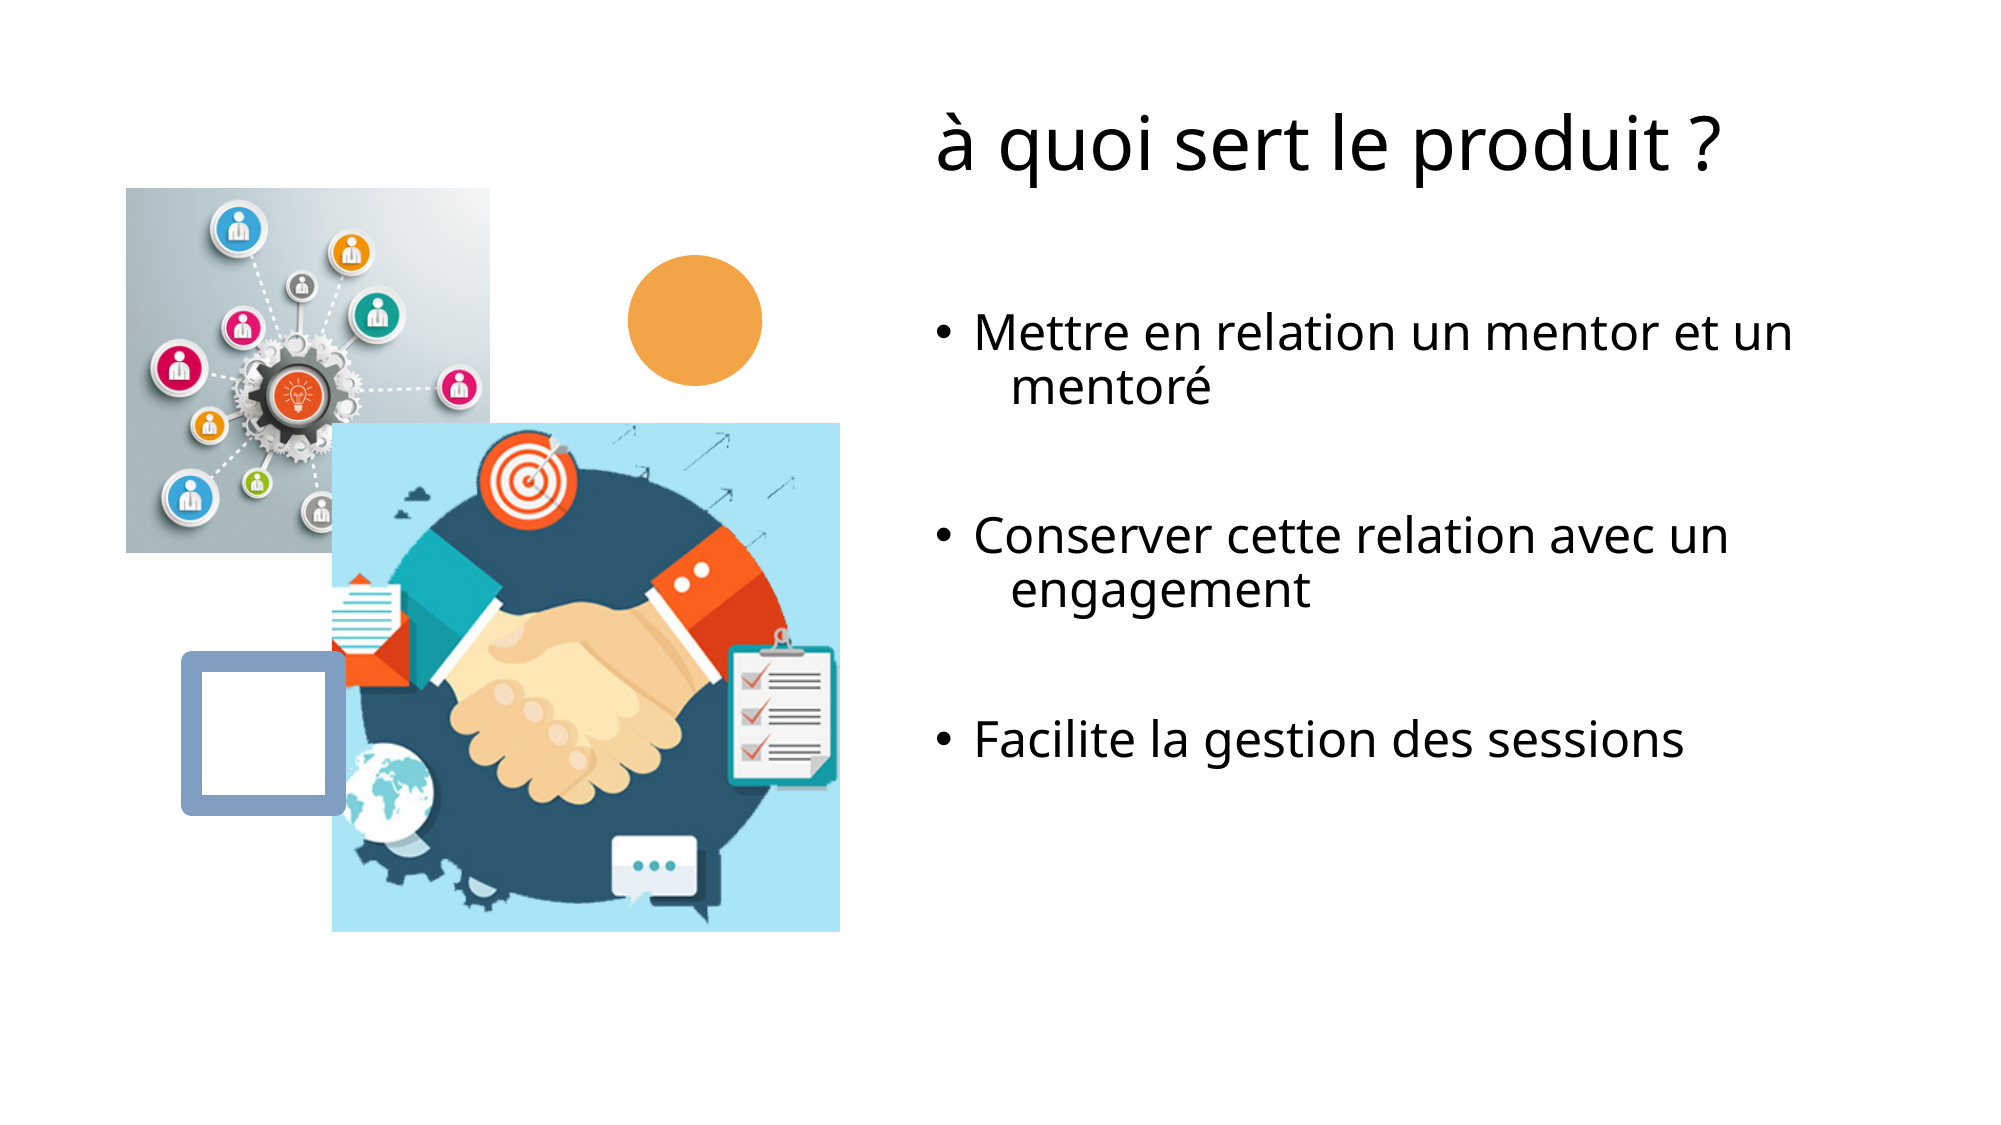

# à quoi sert le produit ?
Mettre en relation un mentor et un mentoré
Conserver cette relation avec un engagement
Facilite la gestion des sessions